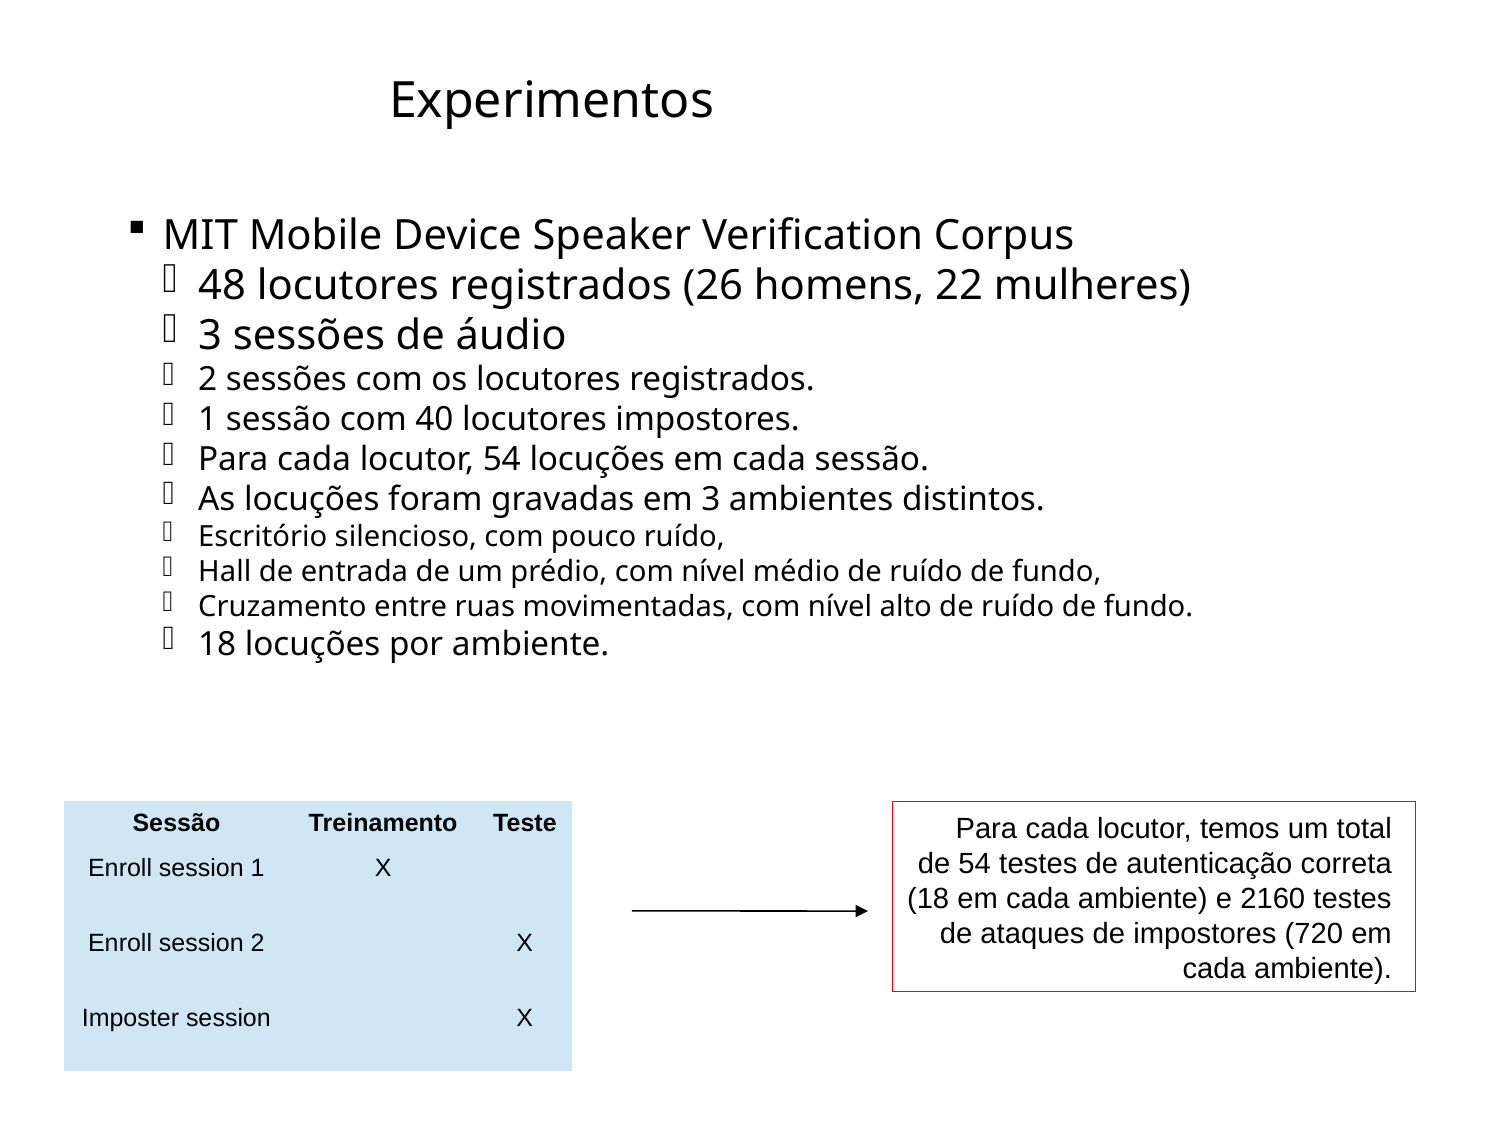

Experimentos
MIT Mobile Device Speaker Verification Corpus
48 locutores registrados (26 homens, 22 mulheres)
3 sessões de áudio
2 sessões com os locutores registrados.
1 sessão com 40 locutores impostores.
Para cada locutor, 54 locuções em cada sessão.
As locuções foram gravadas em 3 ambientes distintos.
Escritório silencioso, com pouco ruído,
Hall de entrada de um prédio, com nível médio de ruído de fundo,
Cruzamento entre ruas movimentadas, com nível alto de ruído de fundo.
18 locuções por ambiente.
| Sessão | Treinamento | Teste |
| --- | --- | --- |
| Enroll session 1 | X | |
| Enroll session 2 | | X |
| Imposter session | | X |
Para cada locutor, temos um total
de 54 testes de autenticação correta
(18 em cada ambiente) e 2160 testes
de ataques de impostores (720 em
cada ambiente).